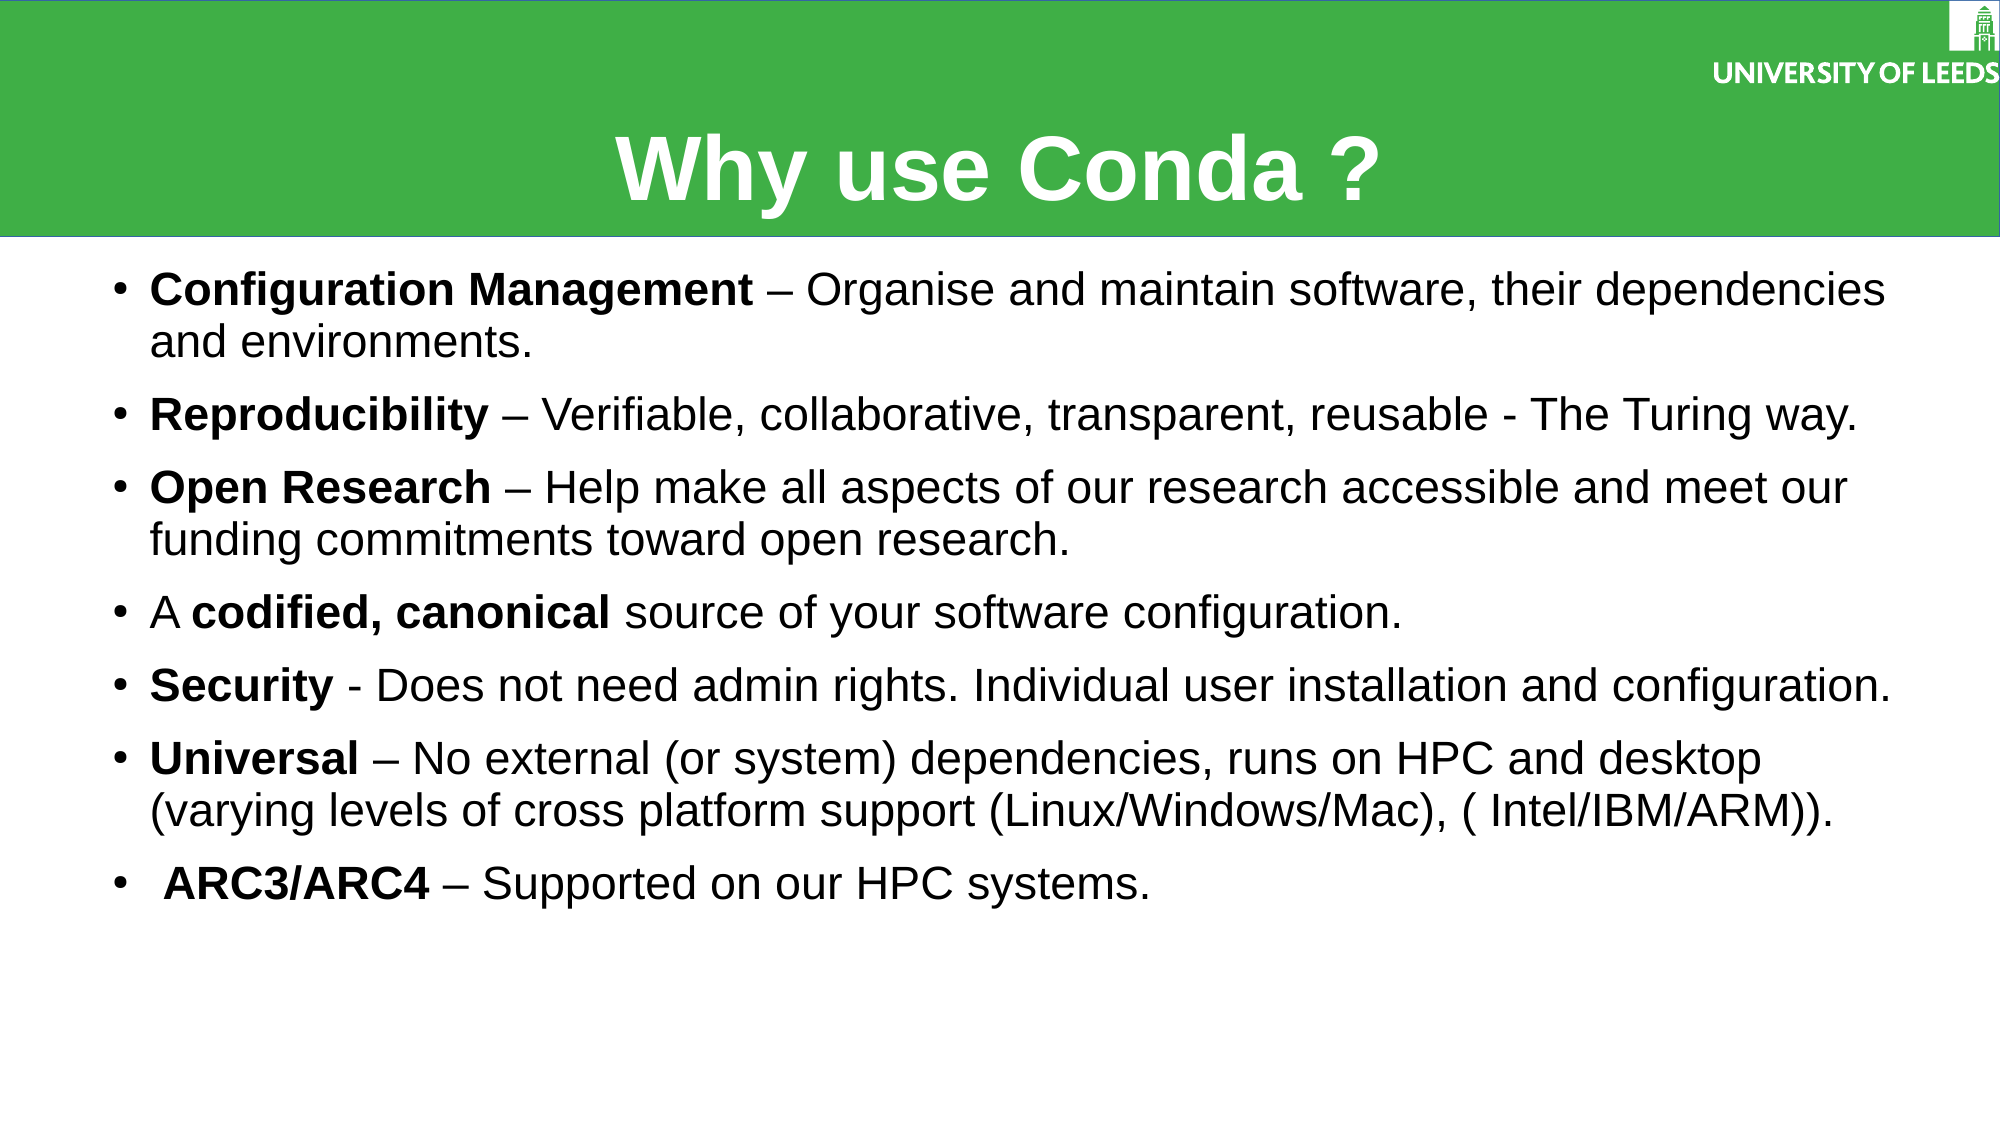

# Why use Conda ?
Configuration Management – Organise and maintain software, their dependencies and environments.
Reproducibility – Verifiable, collaborative, transparent, reusable - The Turing way.
Open Research – Help make all aspects of our research accessible and meet our funding commitments toward open research.
A codified, canonical source of your software configuration.
Security - Does not need admin rights. Individual user installation and configuration.
Universal – No external (or system) dependencies, runs on HPC and desktop (varying levels of cross platform support (Linux/Windows/Mac), ( Intel/IBM/ARM)).
 ARC3/ARC4 – Supported on our HPC systems.